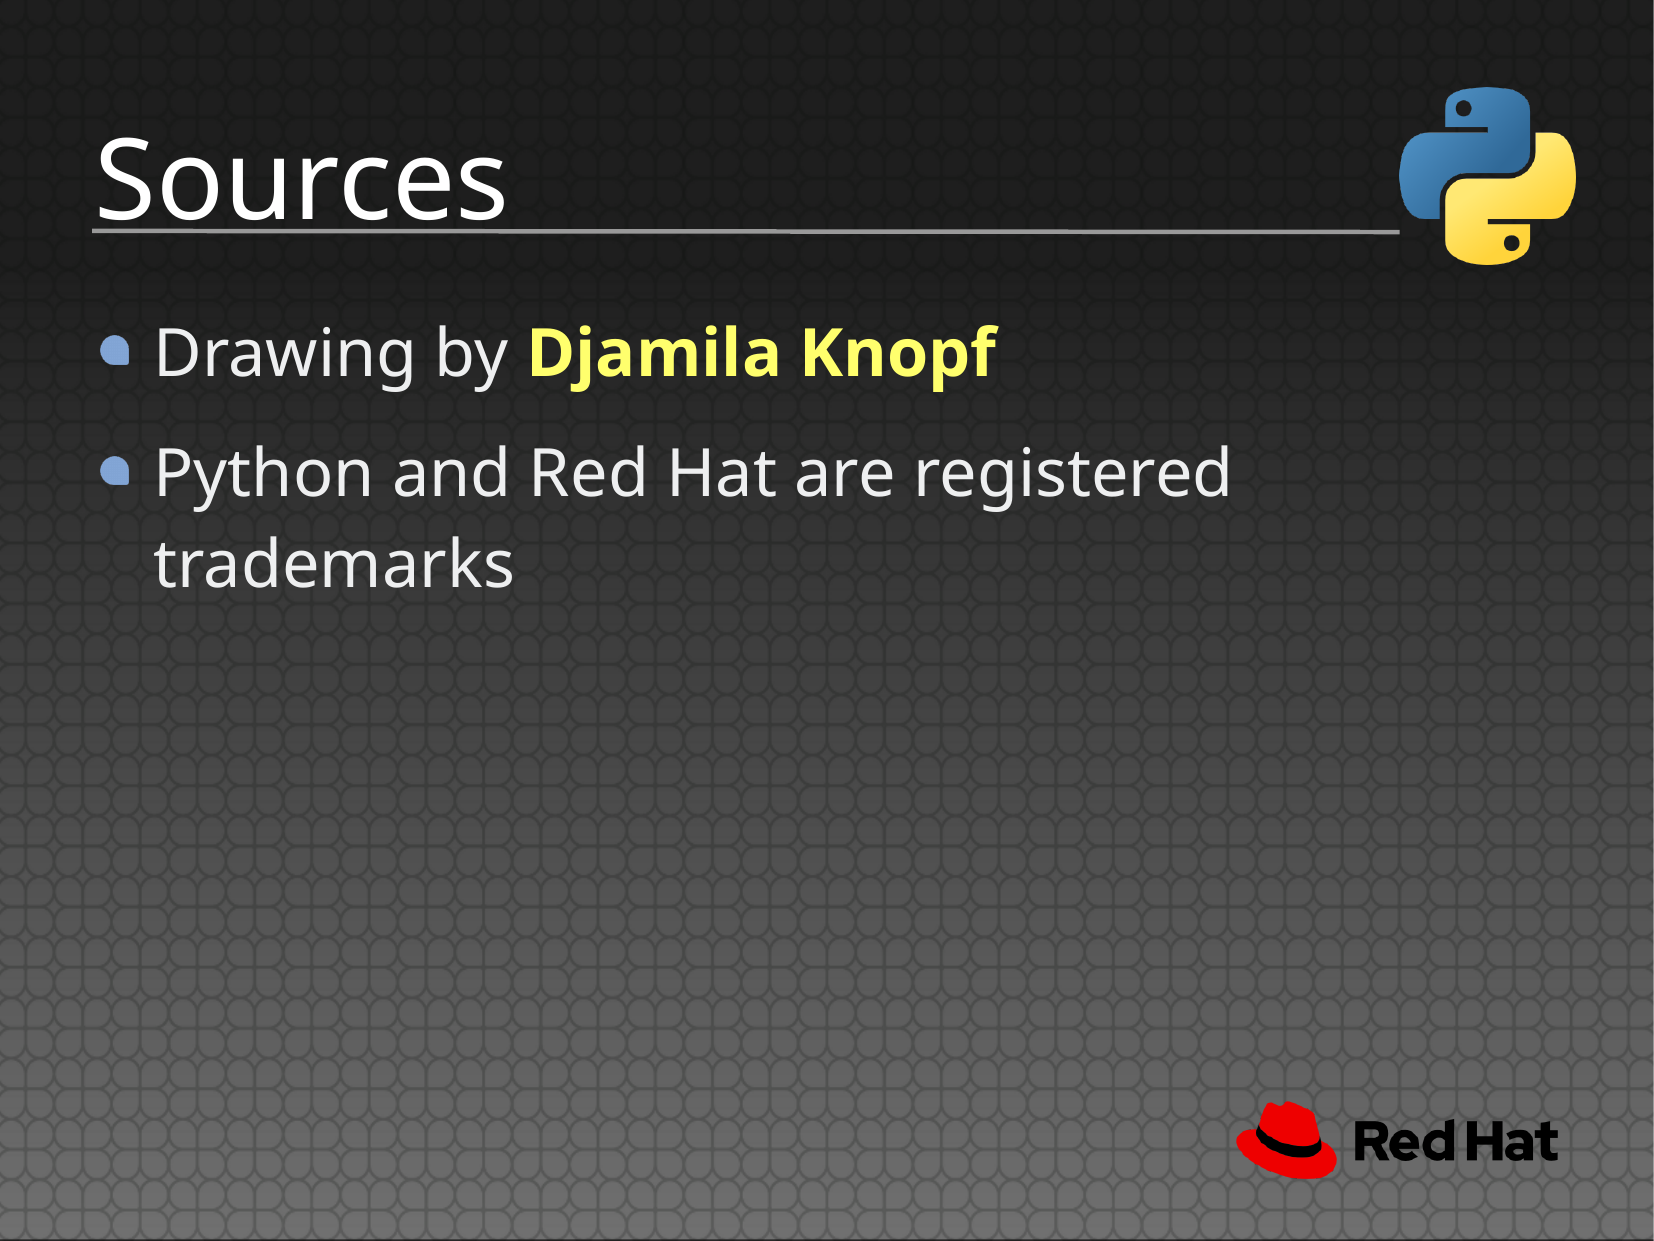

Sources
# Drawing by Djamila Knopf
Python and Red Hat are registered trademarks